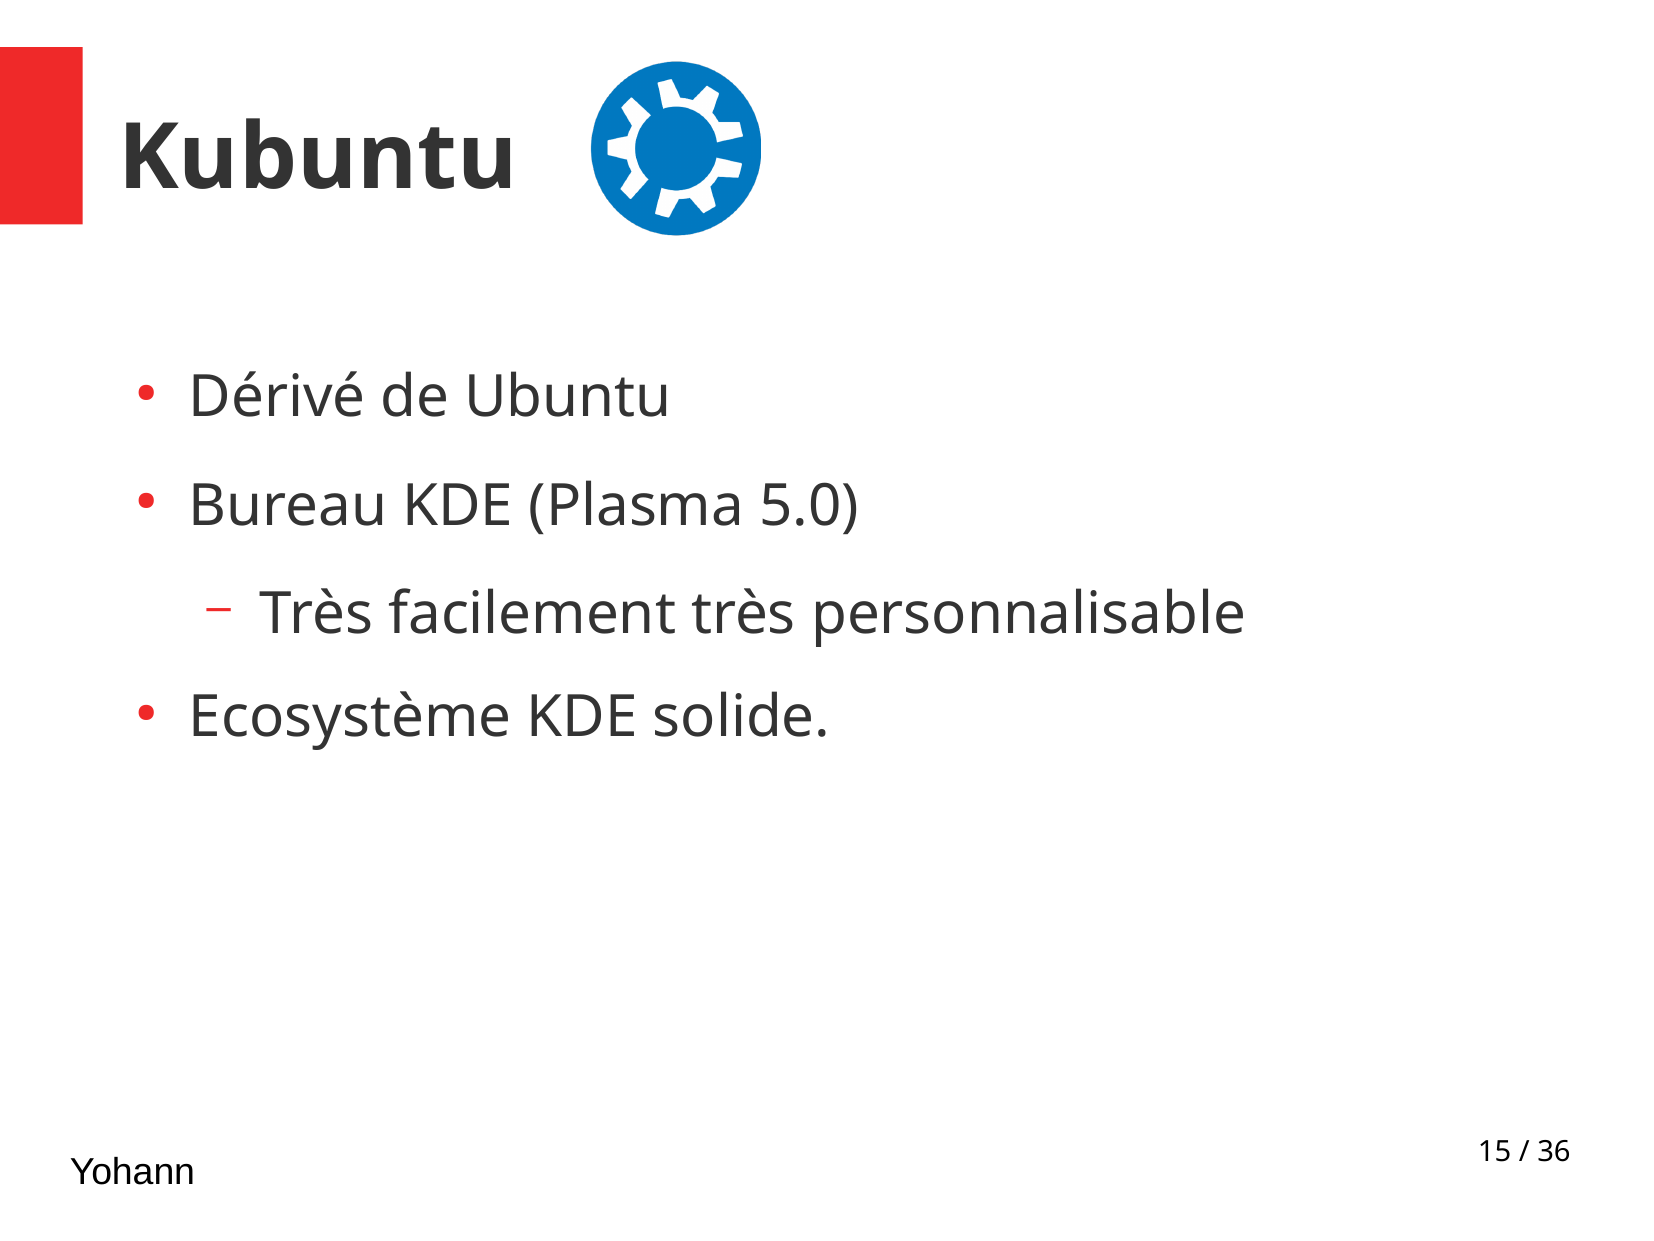

# Kubuntu
Dérivé de Ubuntu
Bureau KDE (Plasma 5.0)
Très facilement très personnalisable
Ecosystème KDE solide.
15
Yohann